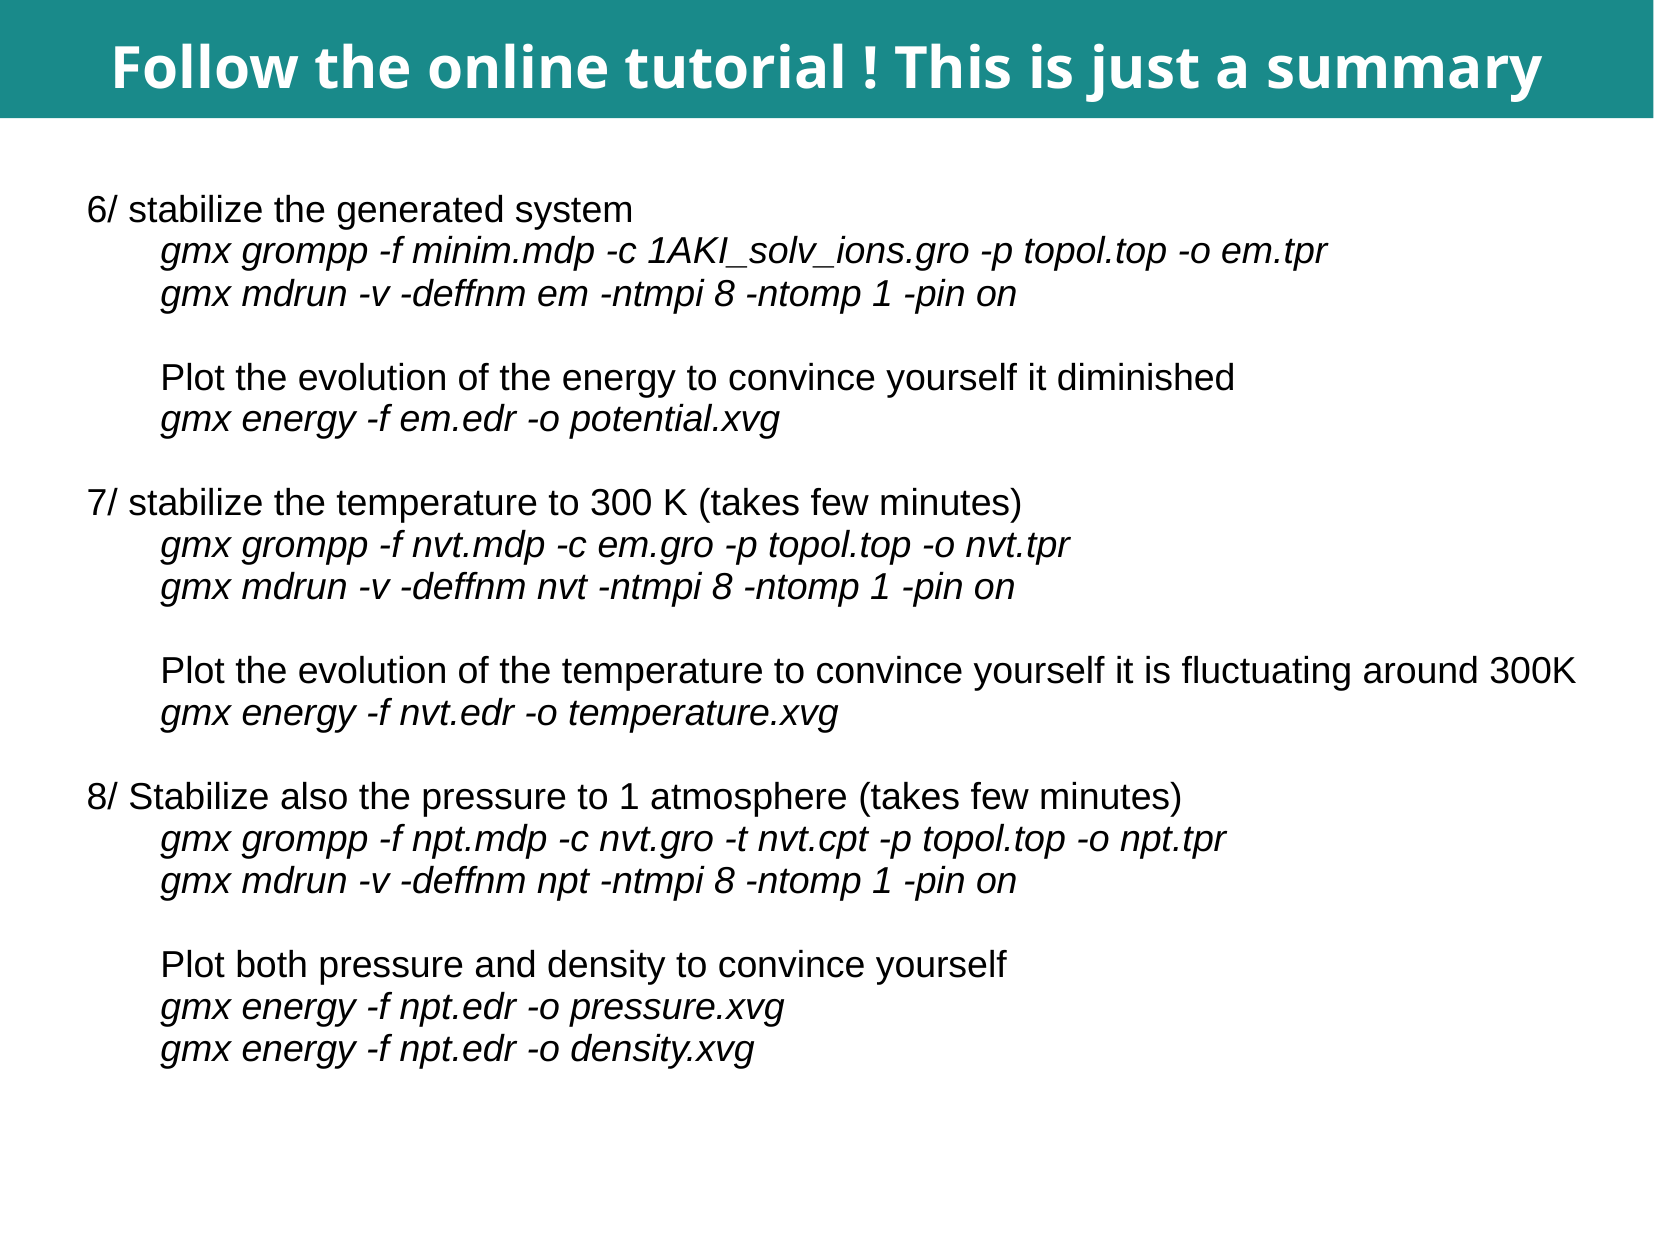

Follow the online tutorial ! This is just a summary
6/ stabilize the generated system
	gmx grompp -f minim.mdp -c 1AKI_solv_ions.gro -p topol.top -o em.tpr
	gmx mdrun -v -deffnm em -ntmpi 8 -ntomp 1 -pin on
	Plot the evolution of the energy to convince yourself it diminished
	gmx energy -f em.edr -o potential.xvg
7/ stabilize the temperature to 300 K (takes few minutes)
	gmx grompp -f nvt.mdp -c em.gro -p topol.top -o nvt.tpr
	gmx mdrun -v -deffnm nvt -ntmpi 8 -ntomp 1 -pin on
	Plot the evolution of the temperature to convince yourself it is fluctuating around 300K
	gmx energy -f nvt.edr -o temperature.xvg
8/ Stabilize also the pressure to 1 atmosphere (takes few minutes)
	gmx grompp -f npt.mdp -c nvt.gro -t nvt.cpt -p topol.top -o npt.tpr
	gmx mdrun -v -deffnm npt -ntmpi 8 -ntomp 1 -pin on
	Plot both pressure and density to convince yourself
	gmx energy -f npt.edr -o pressure.xvg
	gmx energy -f npt.edr -o density.xvg